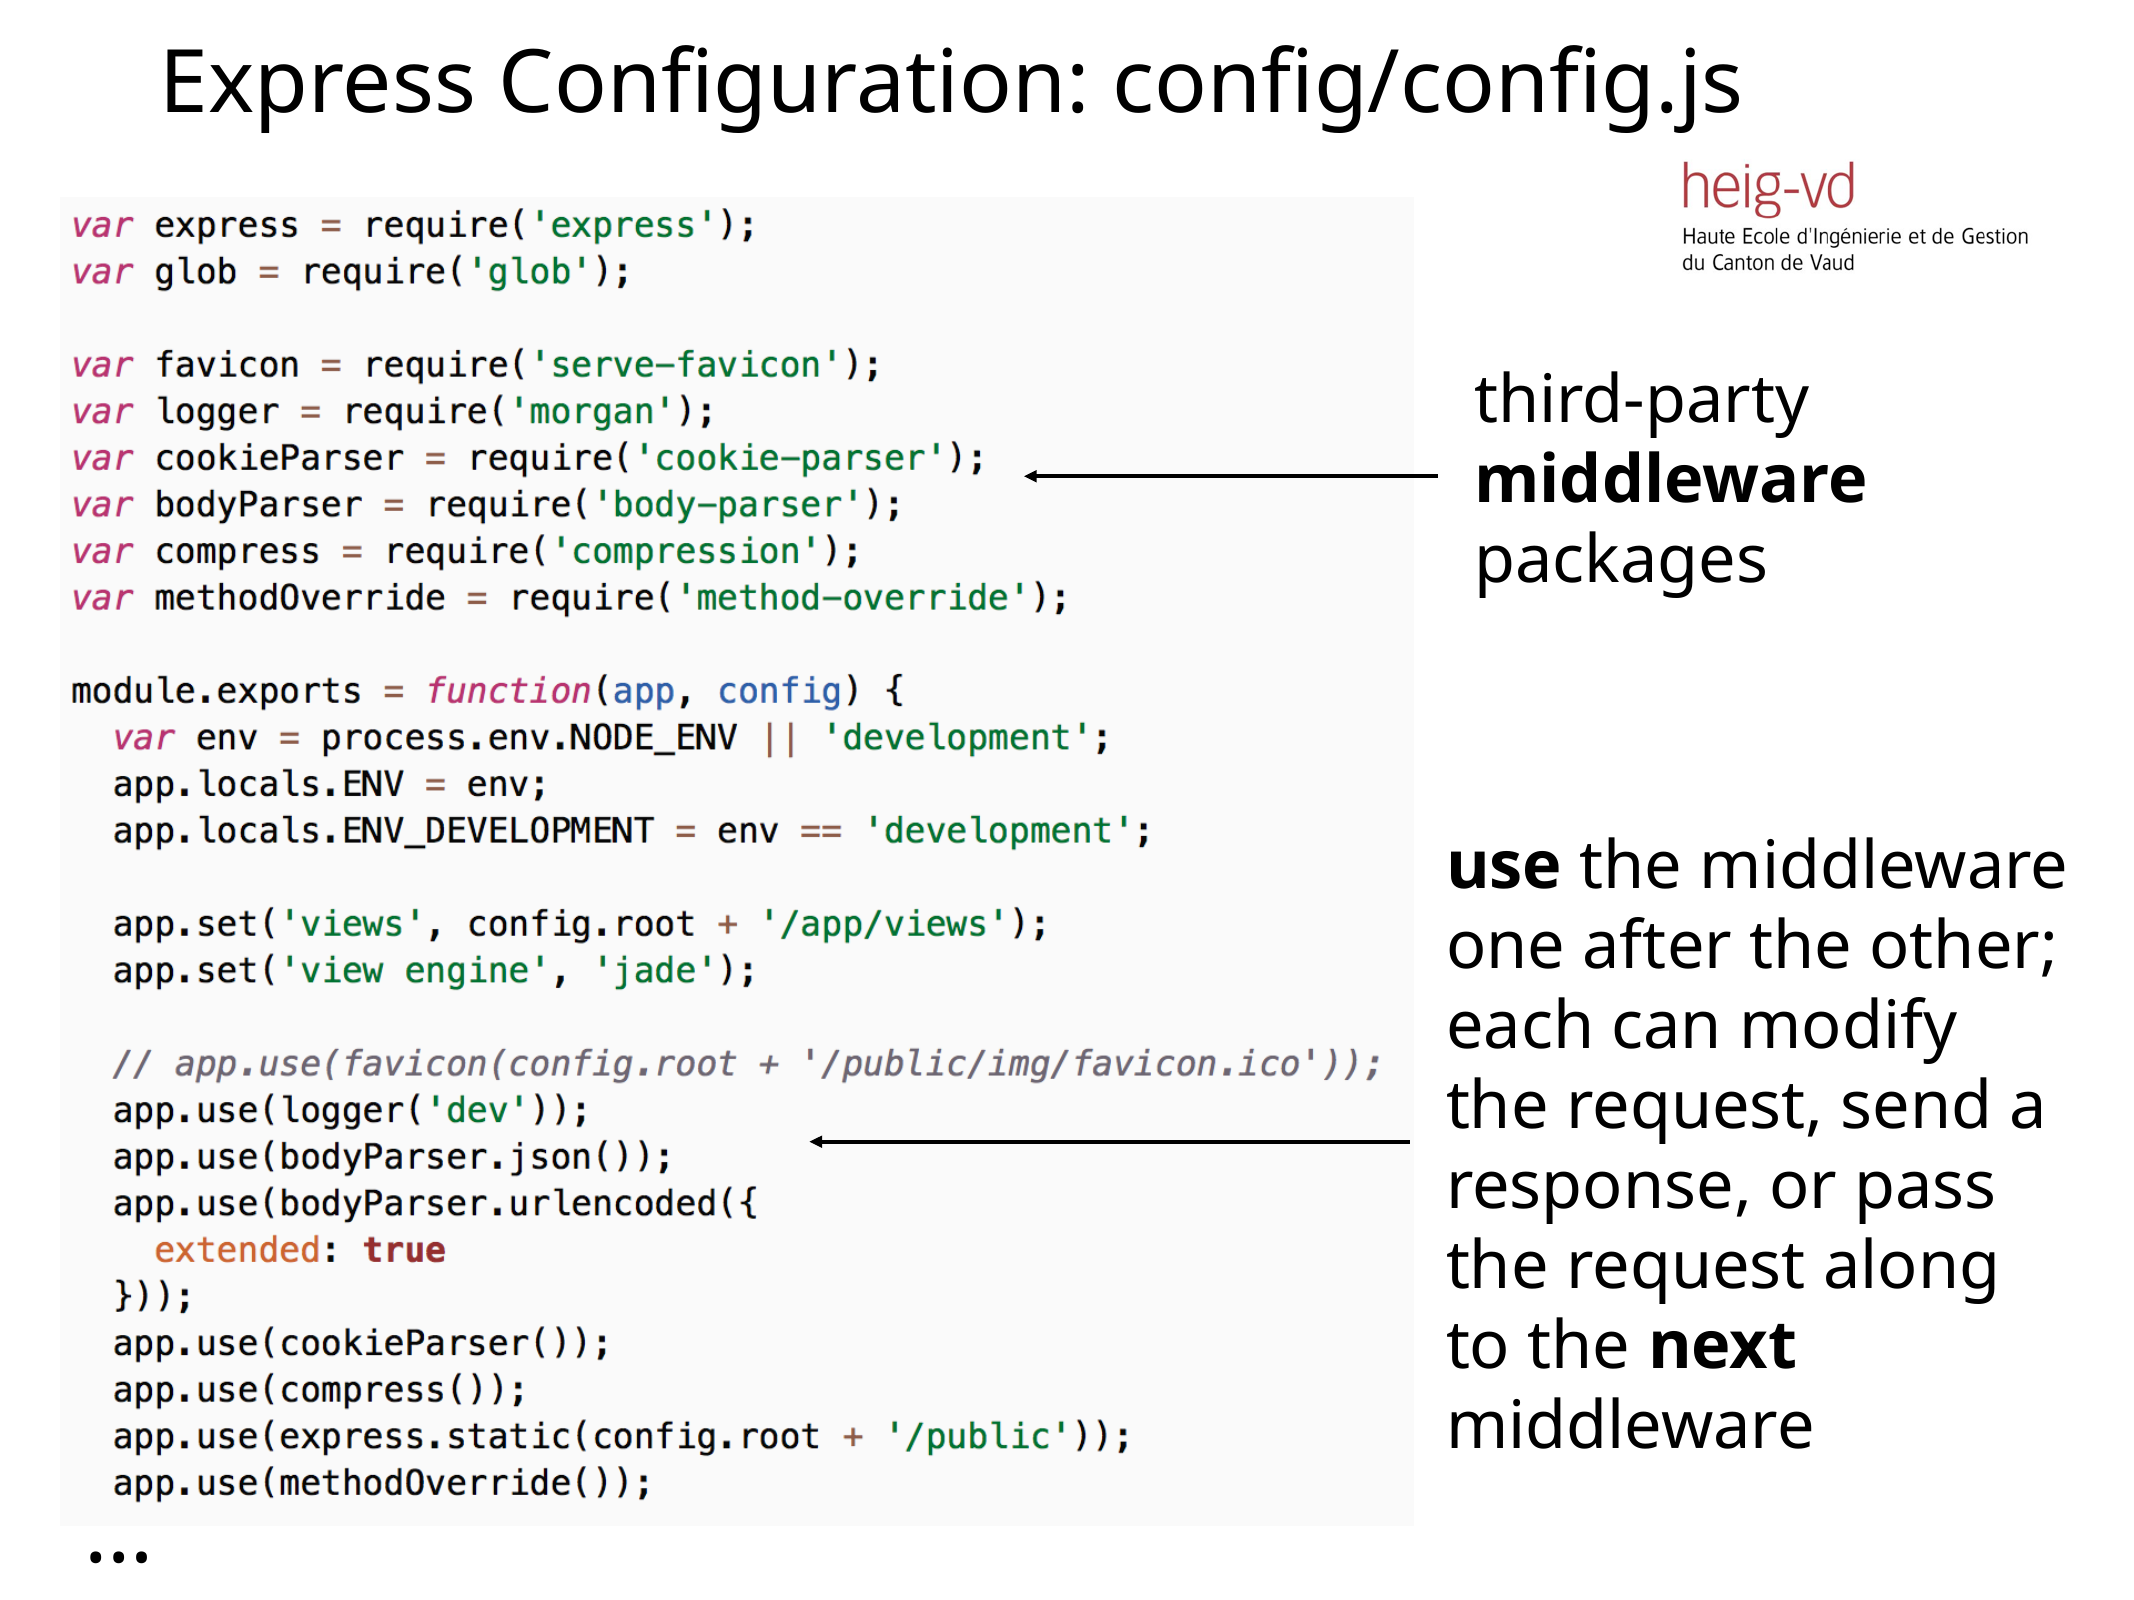

Express Configuration: config/config.js
third-party middleware packages
use the middleware one after the other; each can modify the request, send a response, or pass the request along to the next middleware
…